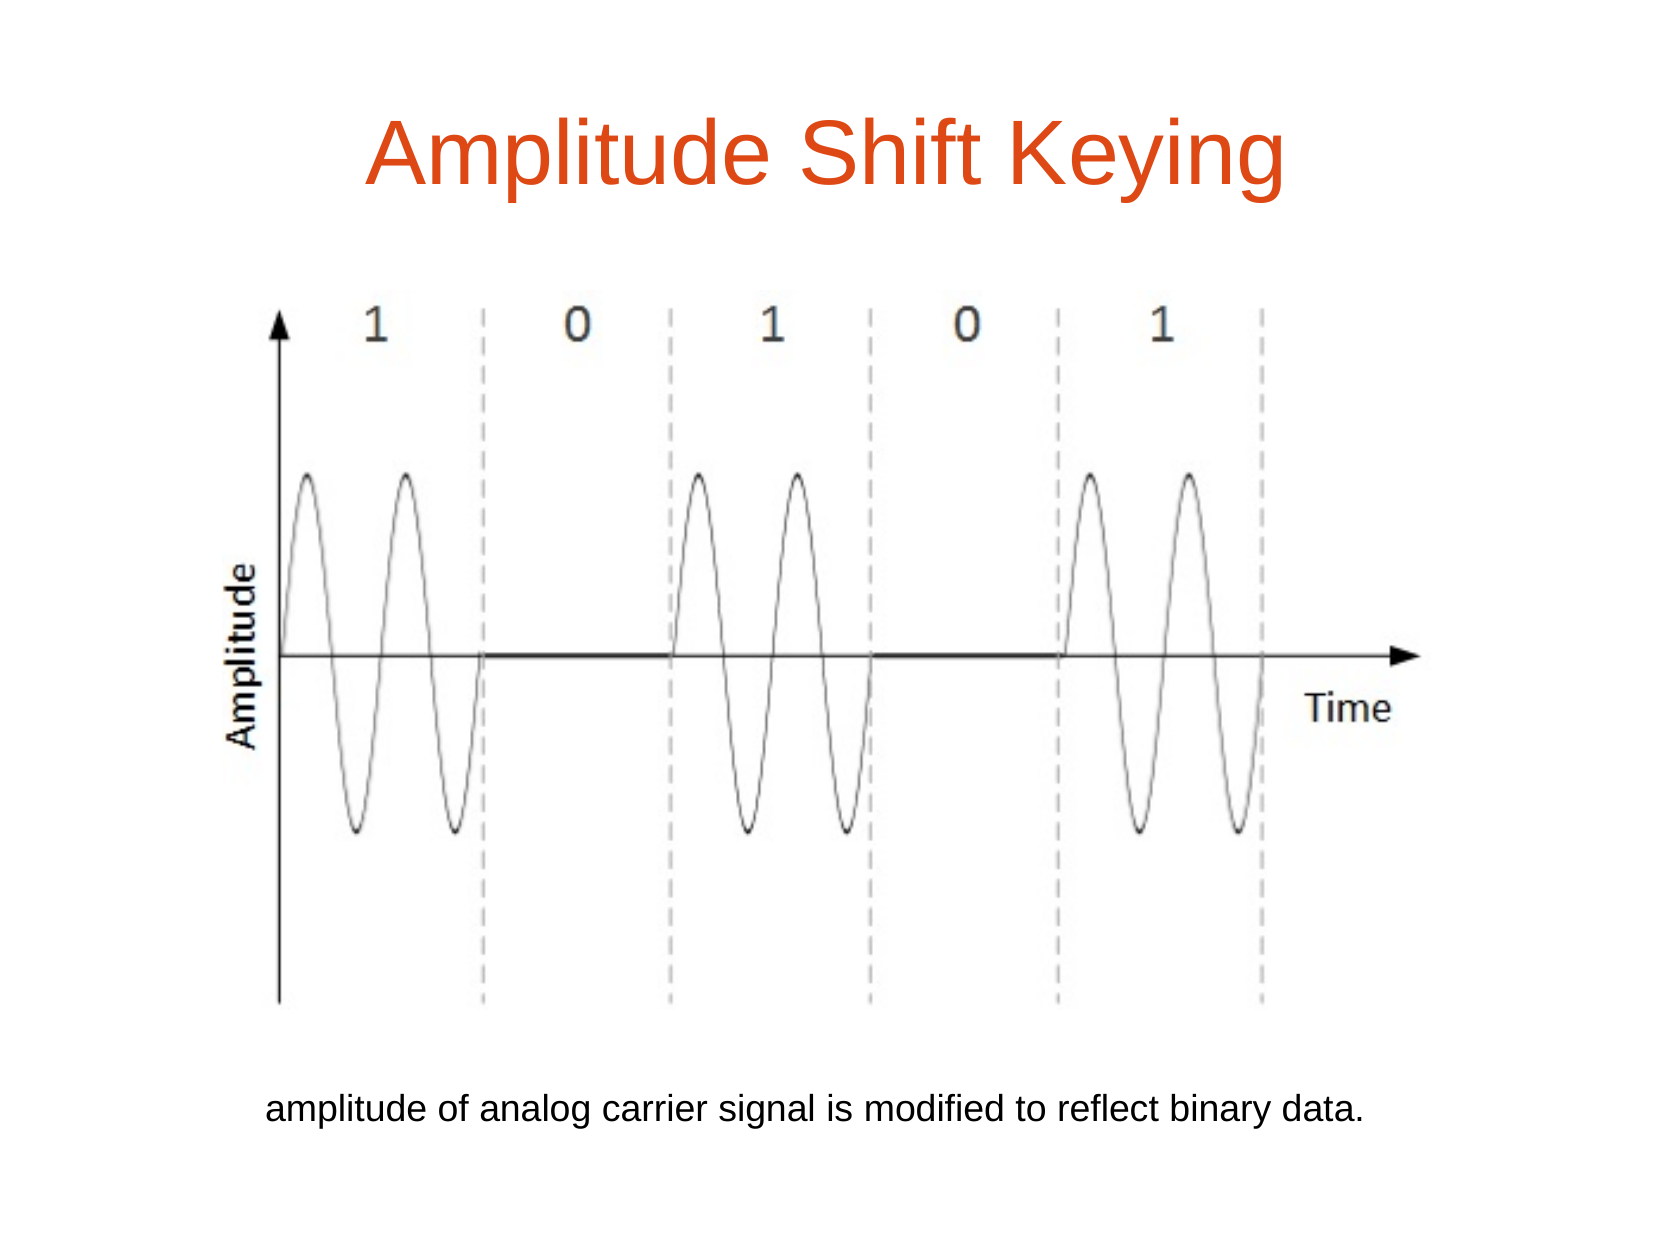

# Amplitude Shift Keying
 amplitude of analog carrier signal is modified to reflect binary data.